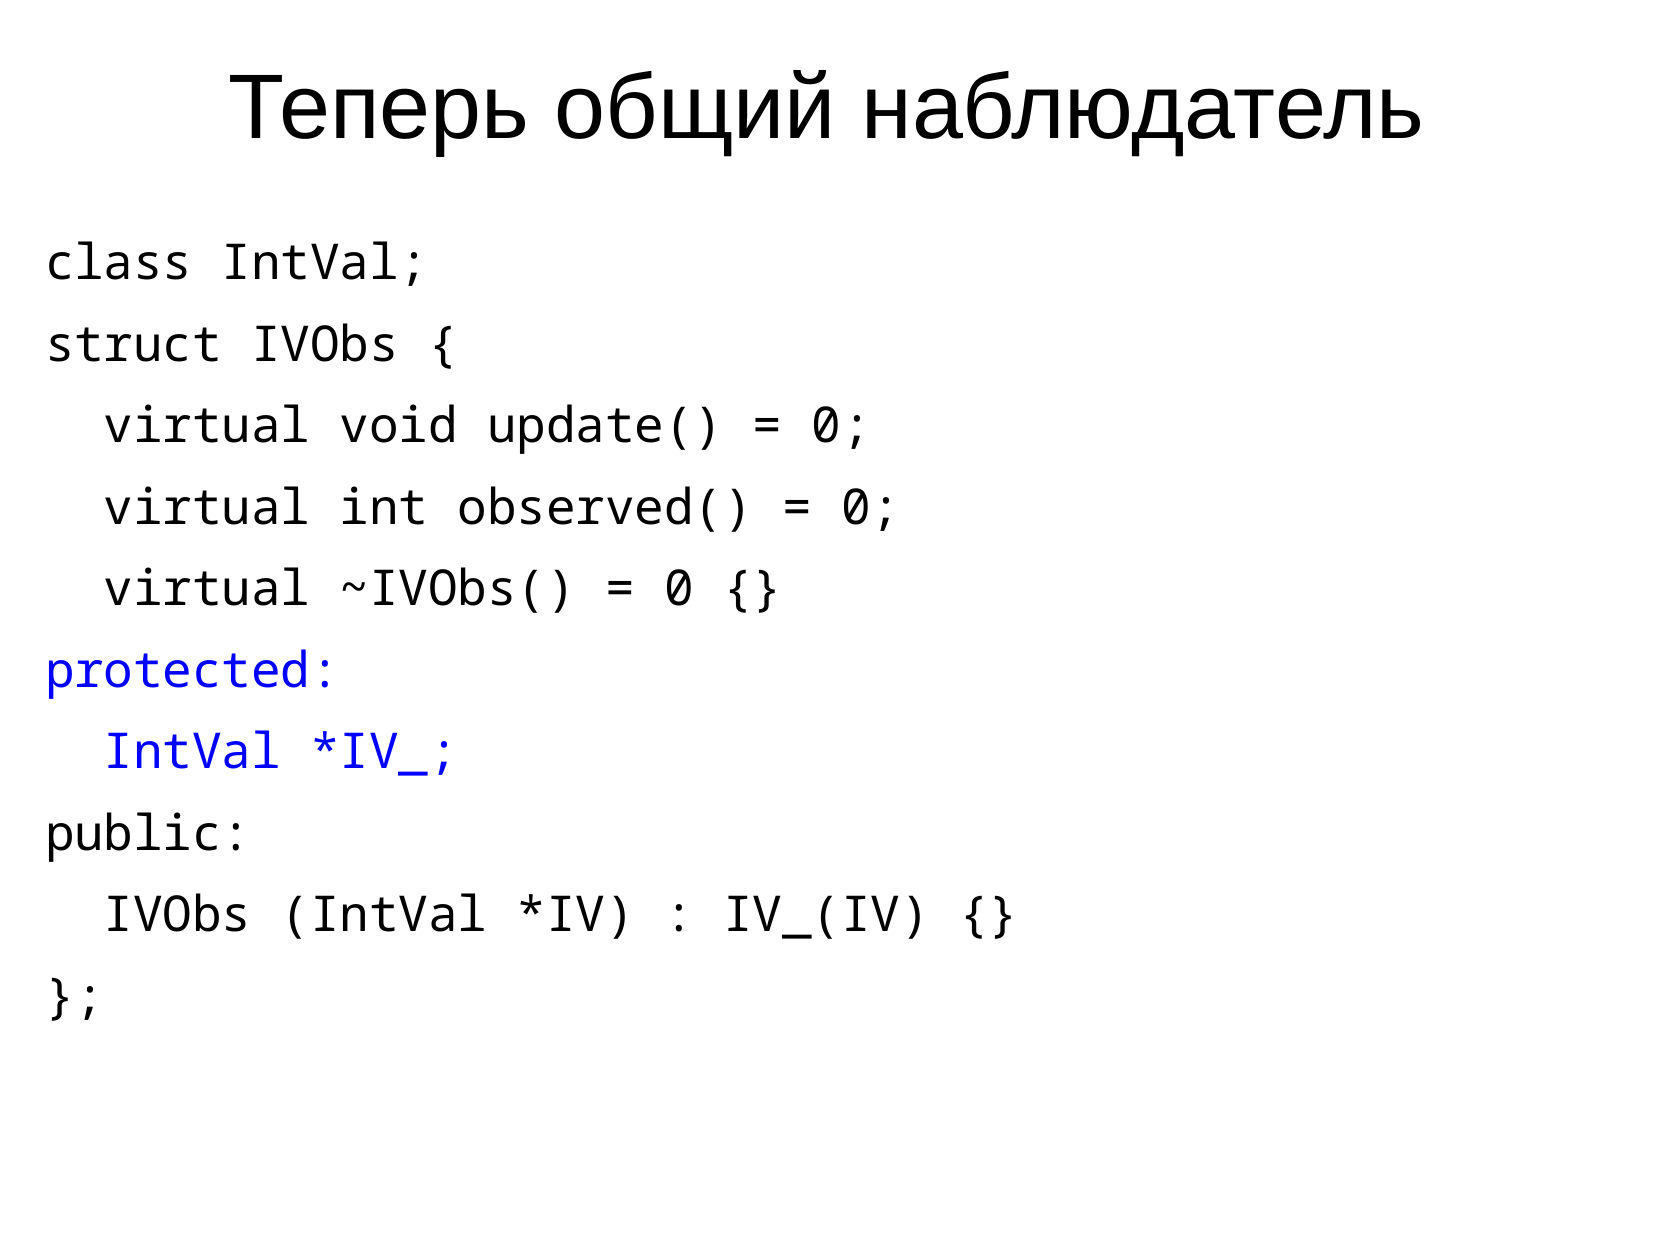

# Теперь общий наблюдатель
class IntVal;
struct IVObs {
 virtual void update() = 0;
 virtual int observed() = 0;
 virtual ~IVObs() = 0 {}
protected:
 IntVal *IV_;
public:
 IVObs (IntVal *IV) : IV_(IV) {}
};